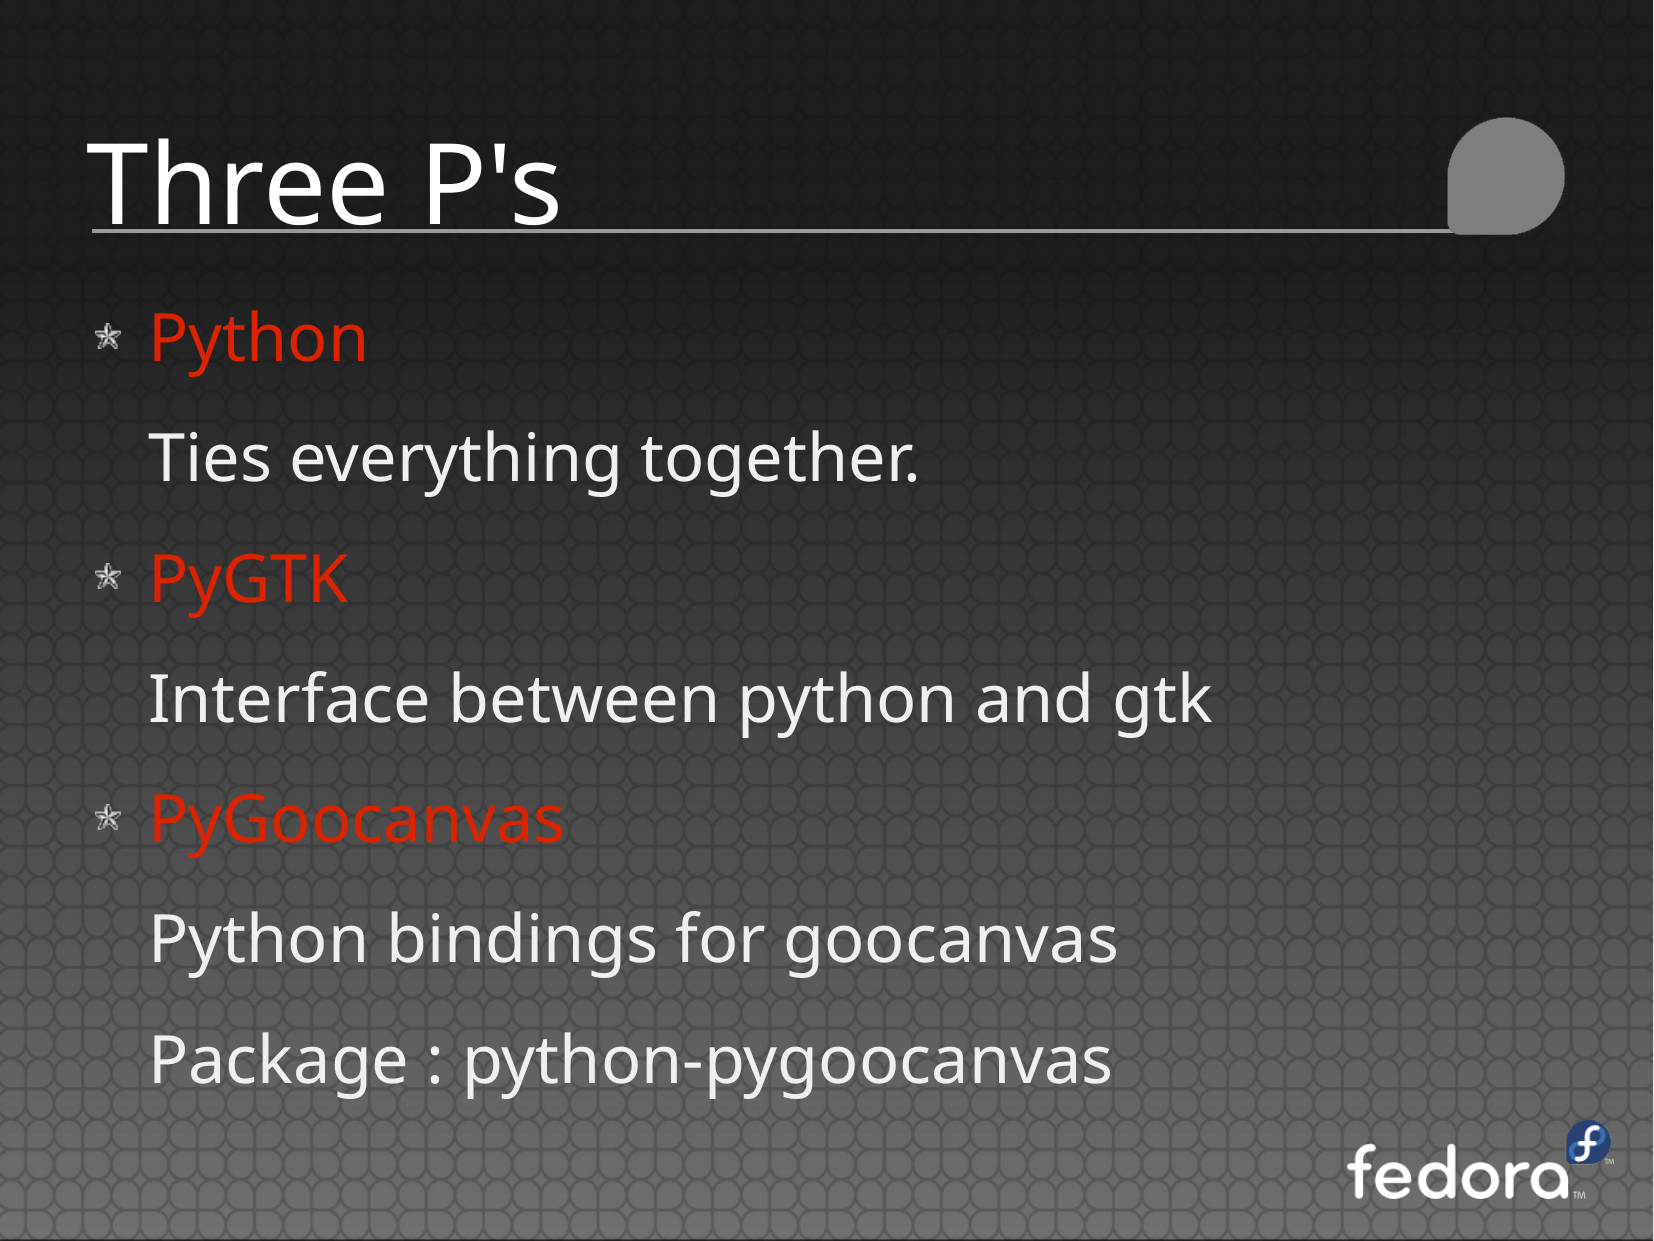

# Three P's
Python
Ties everything together.
PyGTK
Interface between python and gtk
PyGoocanvas
Python bindings for goocanvas
Package : python-pygoocanvas